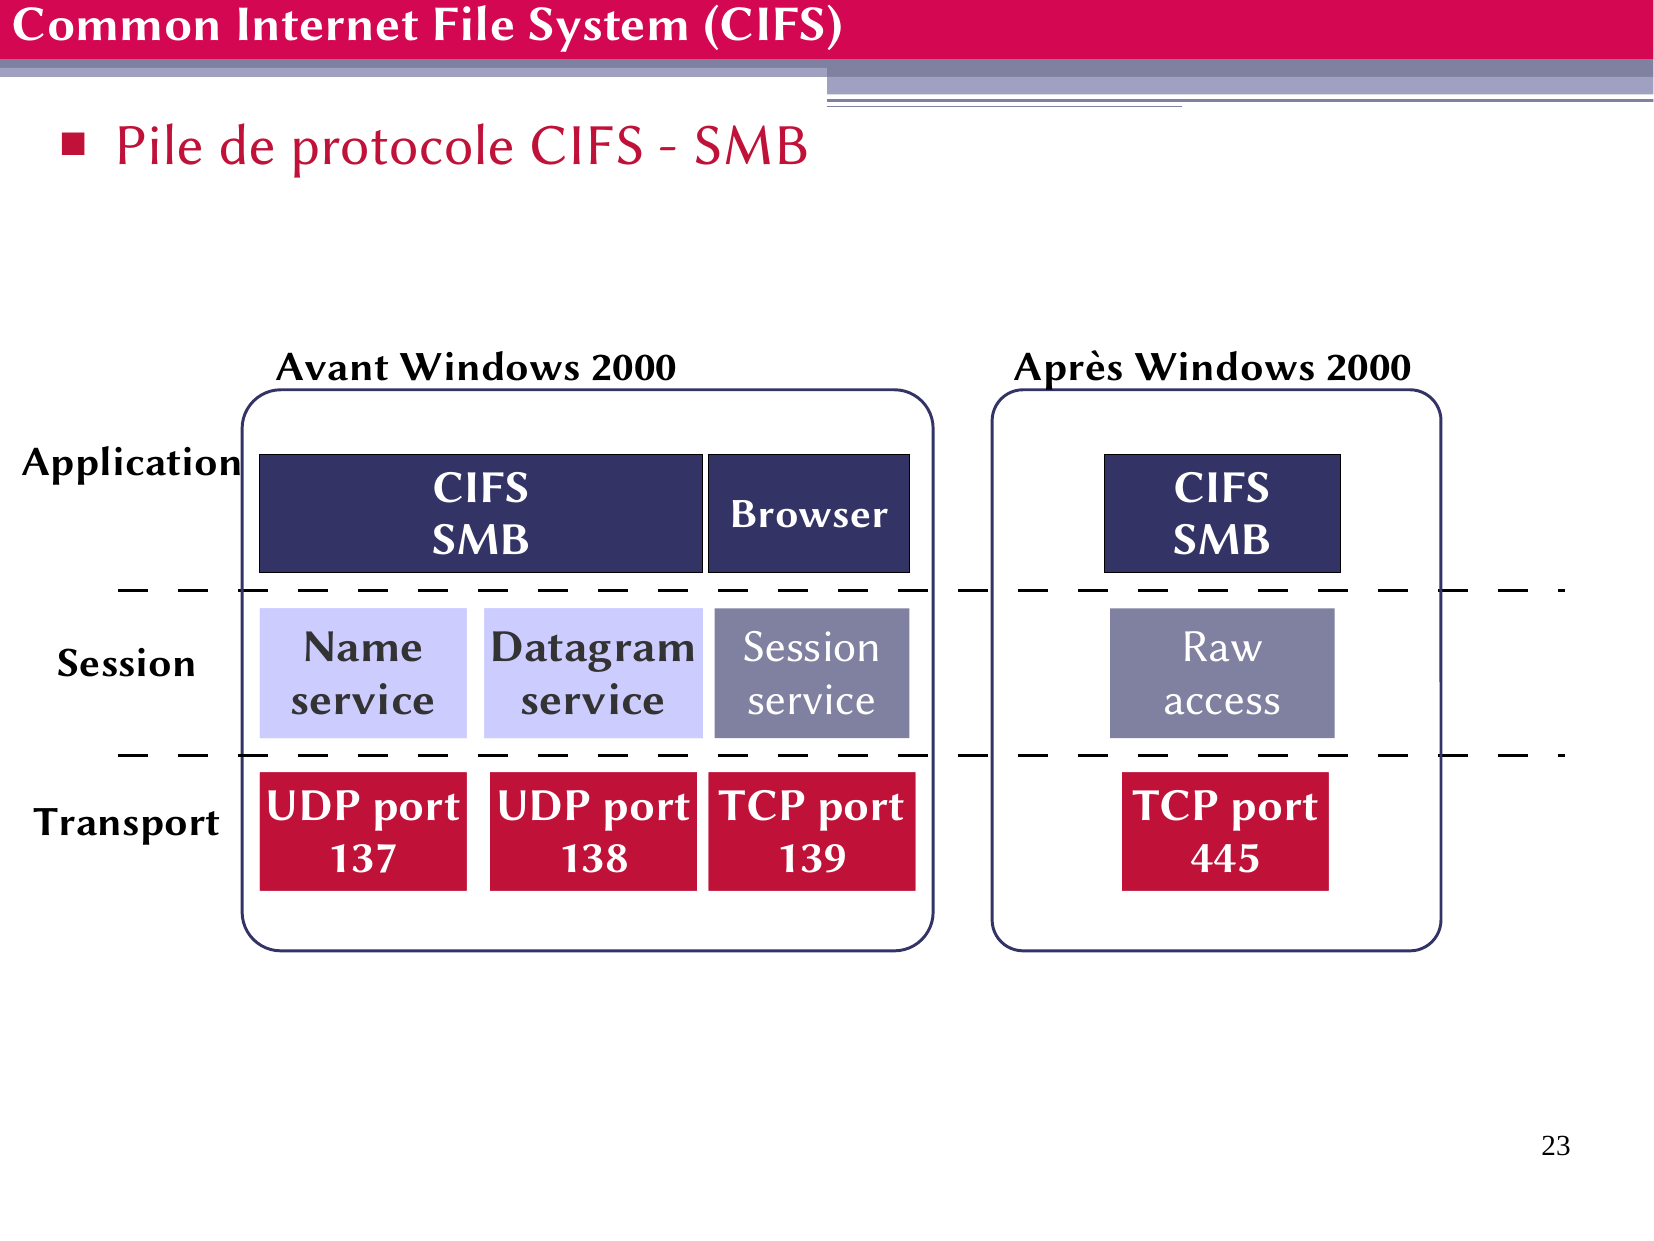

# Common Internet File System (CIFS)
Pile de protocole CIFS - SMB
Avant Windows 2000
Après Windows 2000
Application
CIFS
SMB
Browser
CIFS
SMB
Name
service
Datagram
service
Session
service
Raw
access
Session
TCP port
139
UDP port
137
UDP port
138
TCP port
445
Transport
23